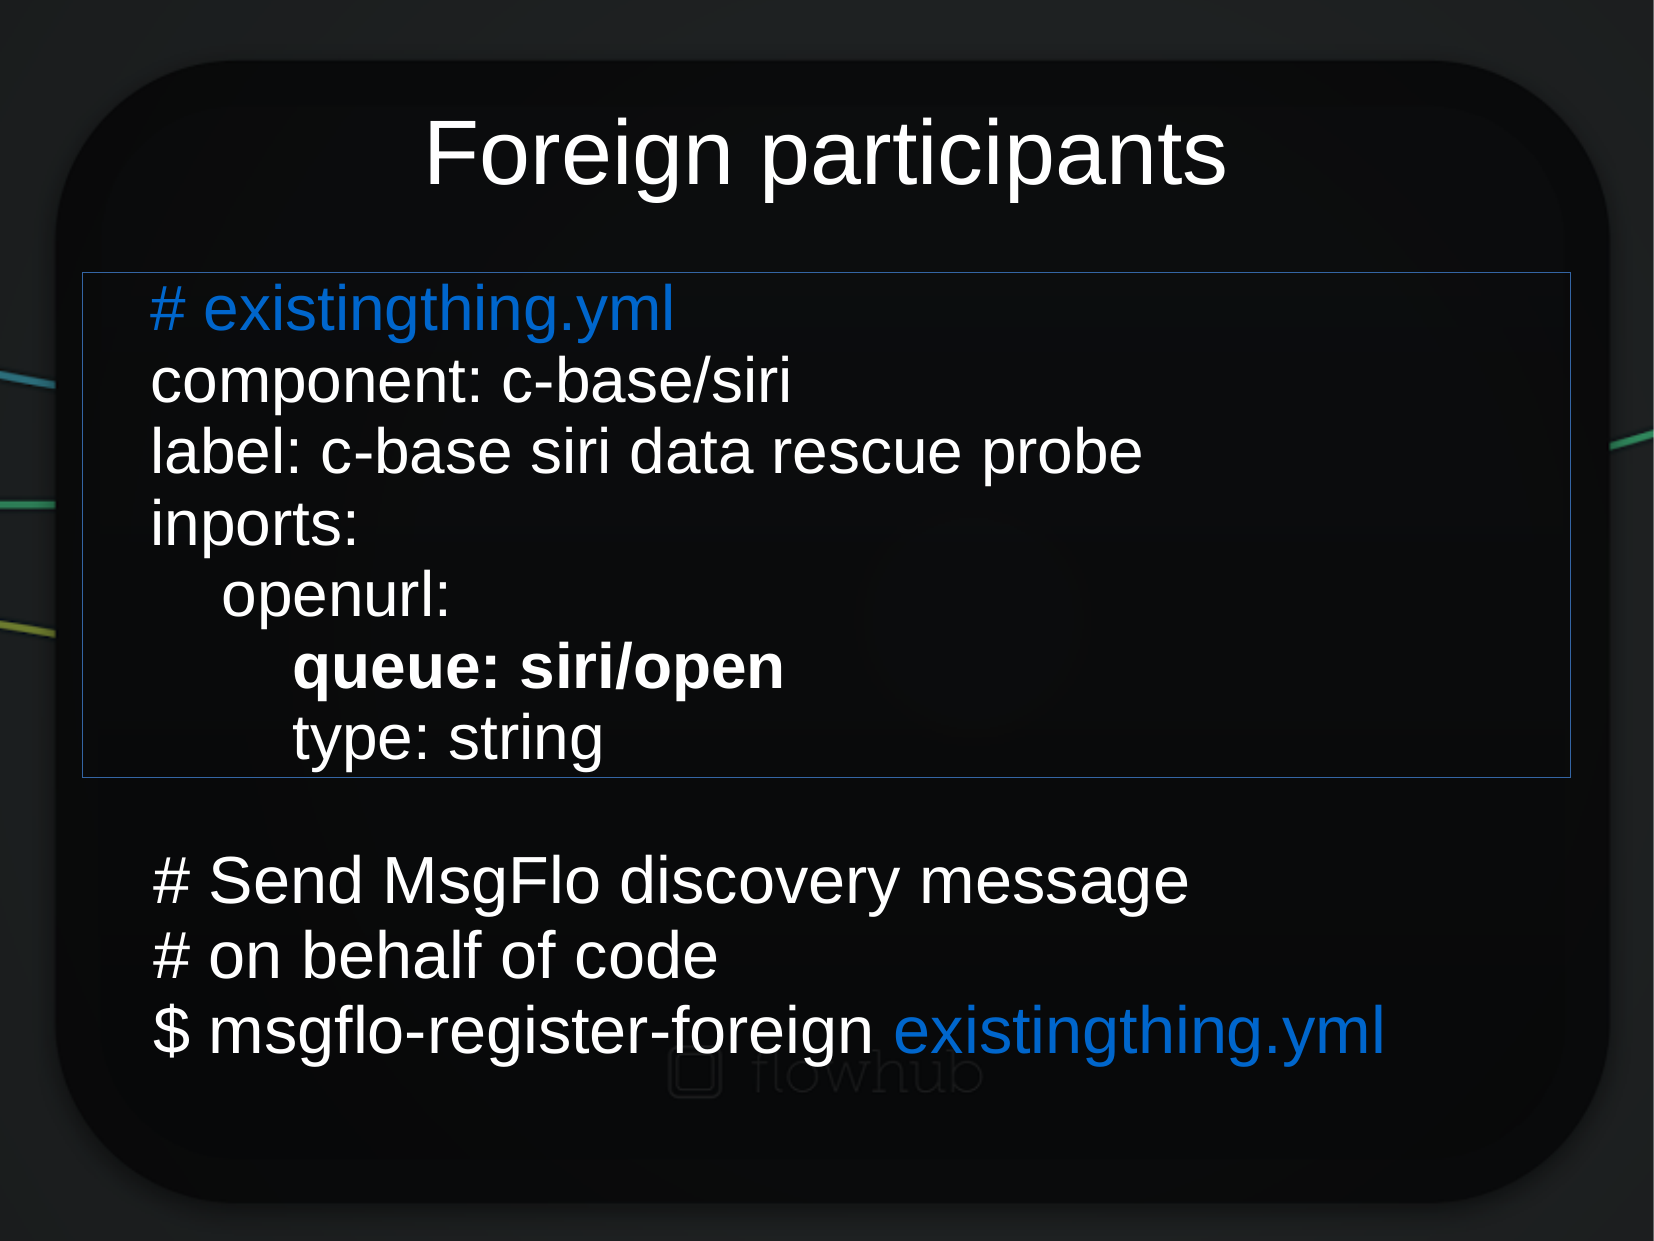

# Foreign participants
# existingthing.yml component: c-base/siri label: c-base siri data rescue probe inports: openurl: queue: siri/open type: string
# Send MsgFlo discovery message # on behalf of code $ msgflo-register-foreign existingthing.yml